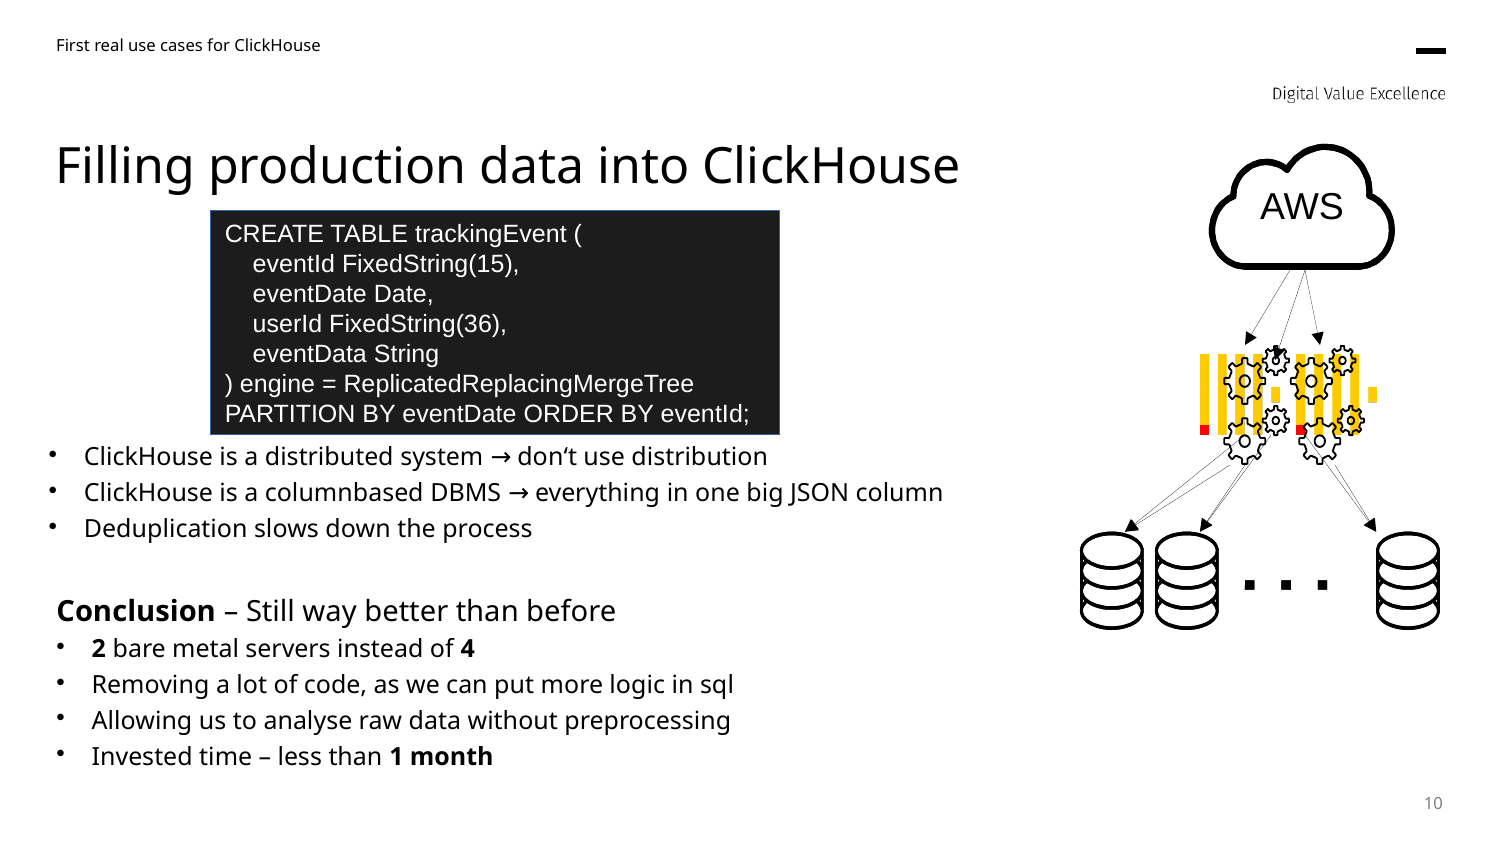

First real use cases for ClickHouse
Filling production data into ClickHouse
AWS
CREATE TABLE trackingEvent (
 eventId FixedString(15),
 eventDate Date,
 userId FixedString(36),
 eventData String
) engine = ReplicatedReplacingMergeTree
PARTITION BY eventDate ORDER BY eventId;
ClickHouse is a distributed system → don‘t use distribution
ClickHouse is a columnbased DBMS → everything in one big JSON column
Deduplication slows down the process
Conclusion – Still way better than before
2 bare metal servers instead of 4
Removing a lot of code, as we can put more logic in sql
Allowing us to analyse raw data without preprocessing
Invested time – less than 1 month